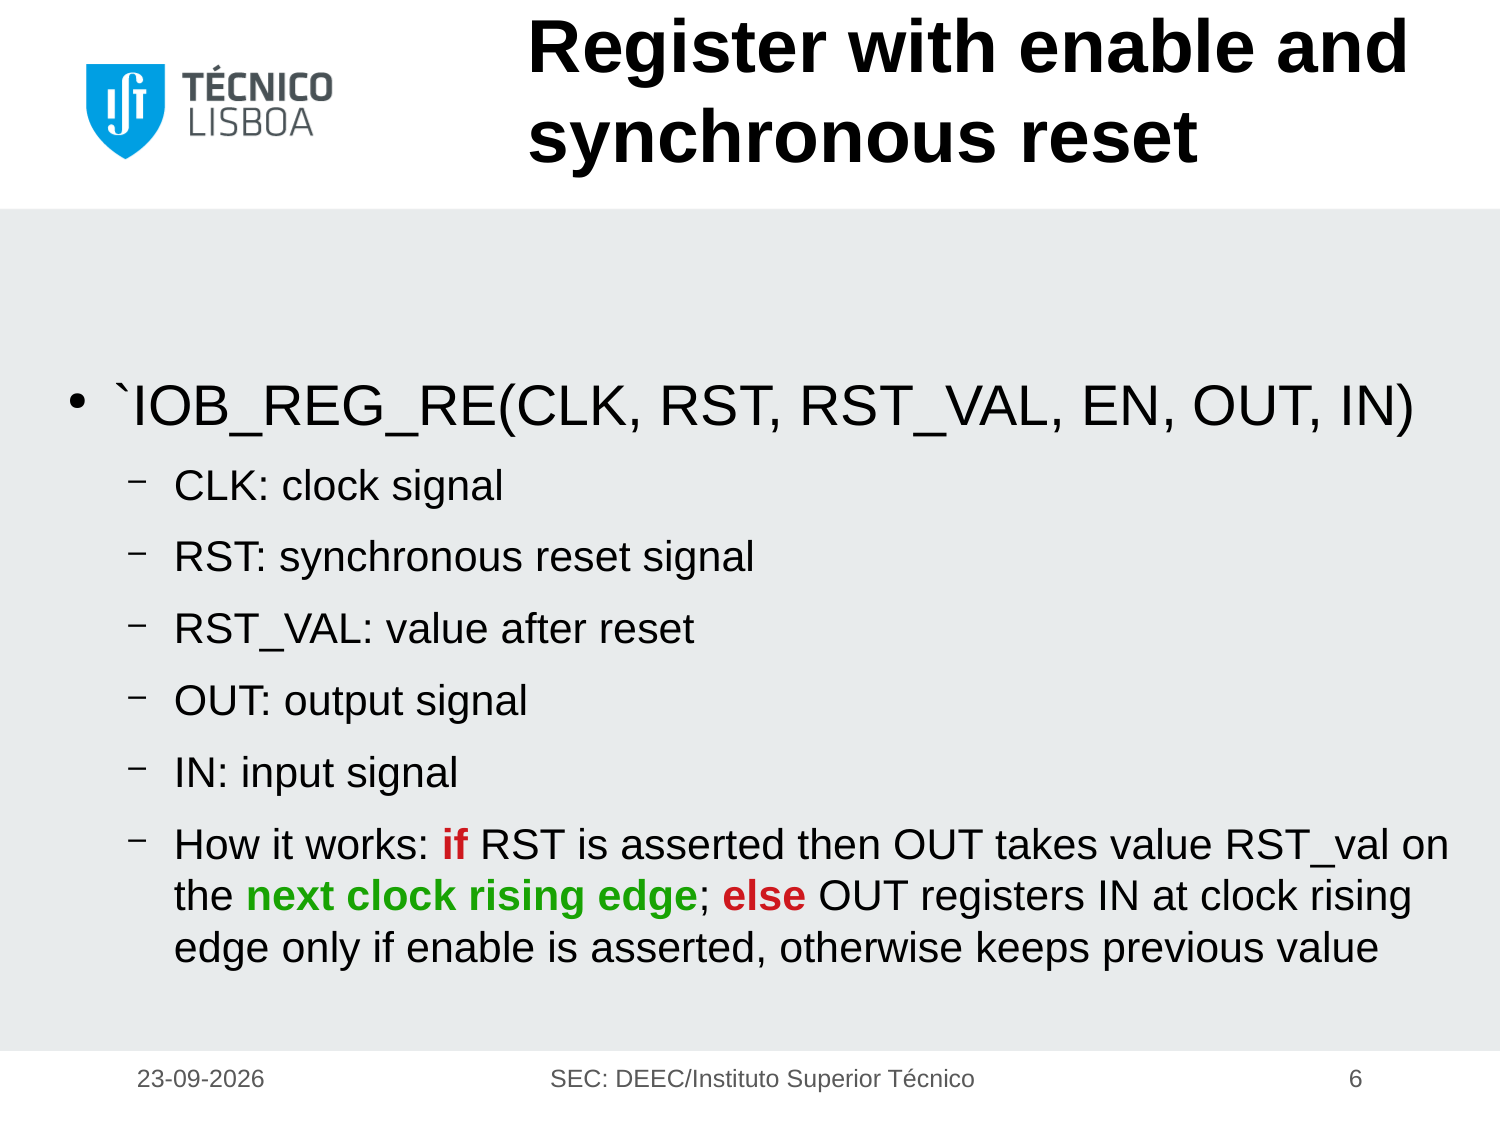

# Register with enable and synchronous reset
`IOB_REG_RE(CLK, RST, RST_VAL, EN, OUT, IN)
CLK: clock signal
RST: synchronous reset signal
RST_VAL: value after reset
OUT: output signal
IN: input signal
How it works: if RST is asserted then OUT takes value RST_val on the next clock rising edge; else OUT registers IN at clock rising edge only if enable is asserted, otherwise keeps previous value
6